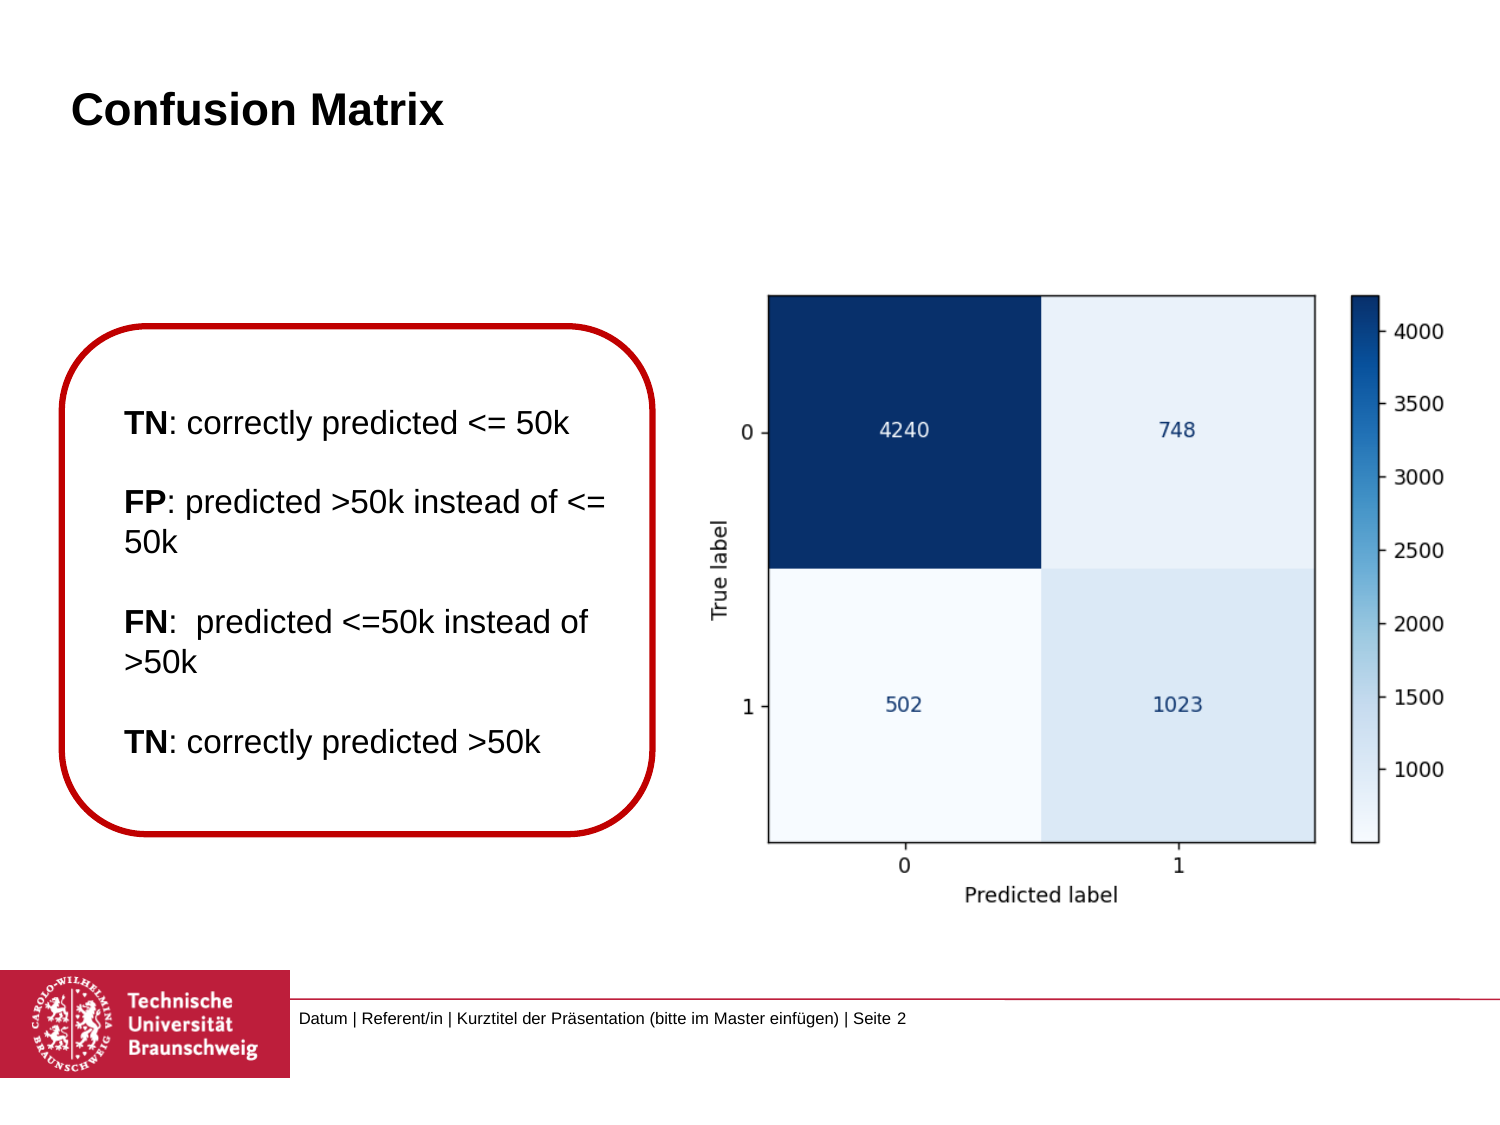

# Confusion Matrix
TN: correctly predicted <= 50k
FP: predicted >50k instead of <= 50k
FN: predicted <=50k instead of >50k
TN: correctly predicted >50k